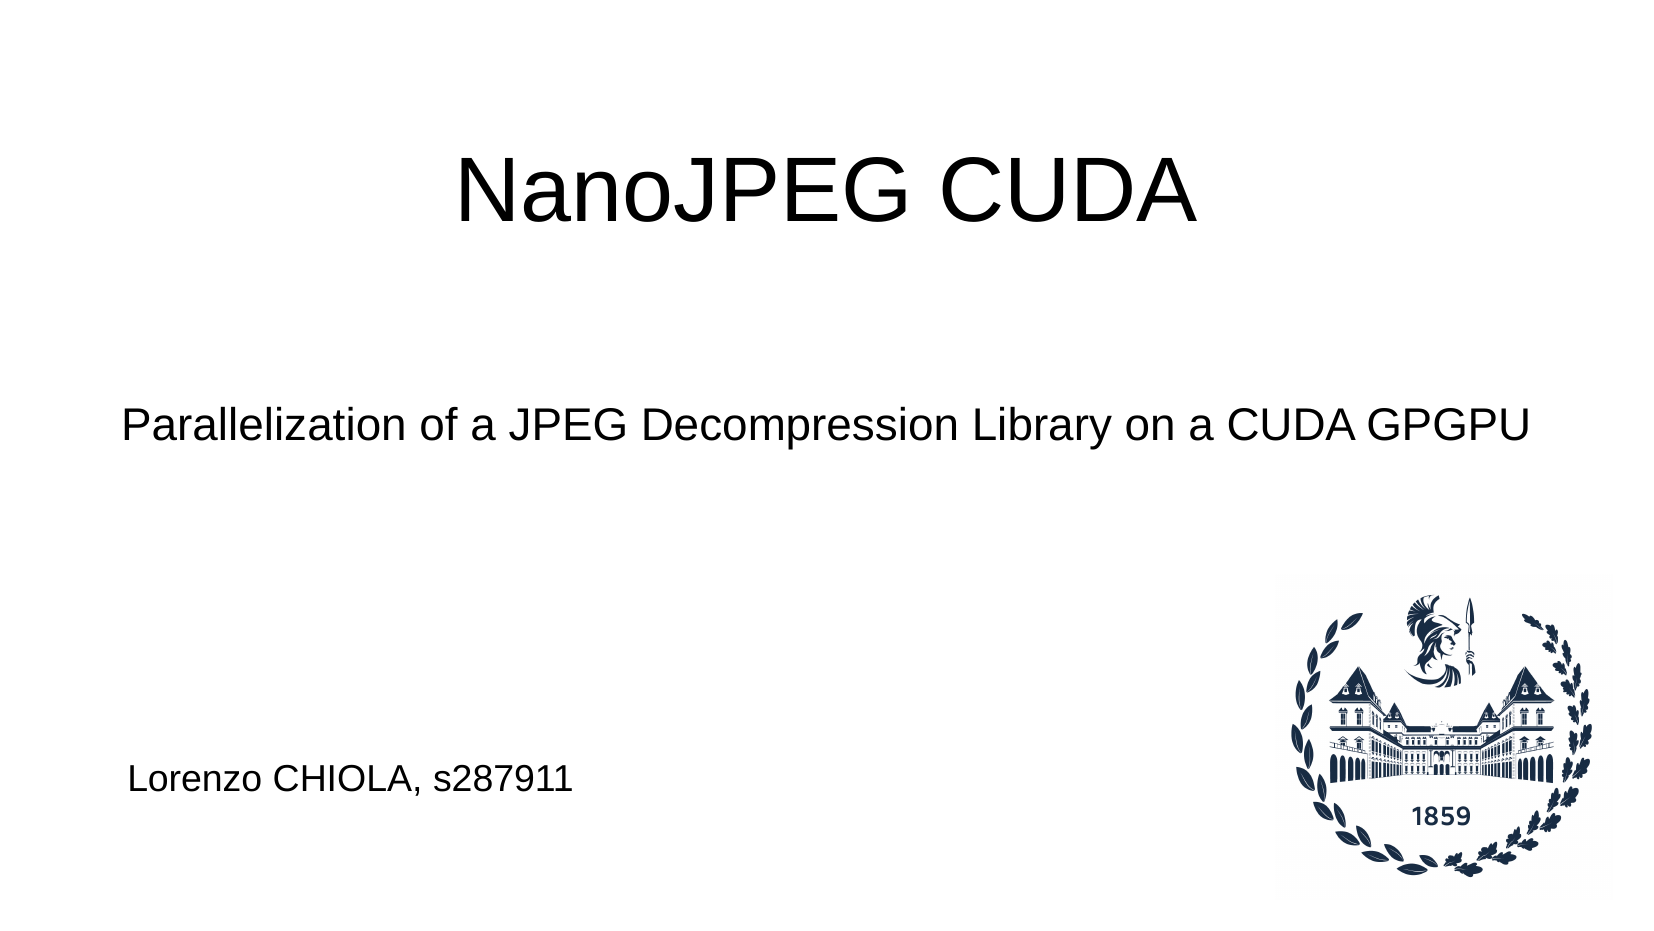

# NanoJPEG CUDA
Parallelization of a JPEG Decompression Library on a CUDA GPGPU
Lorenzo CHIOLA, s287911